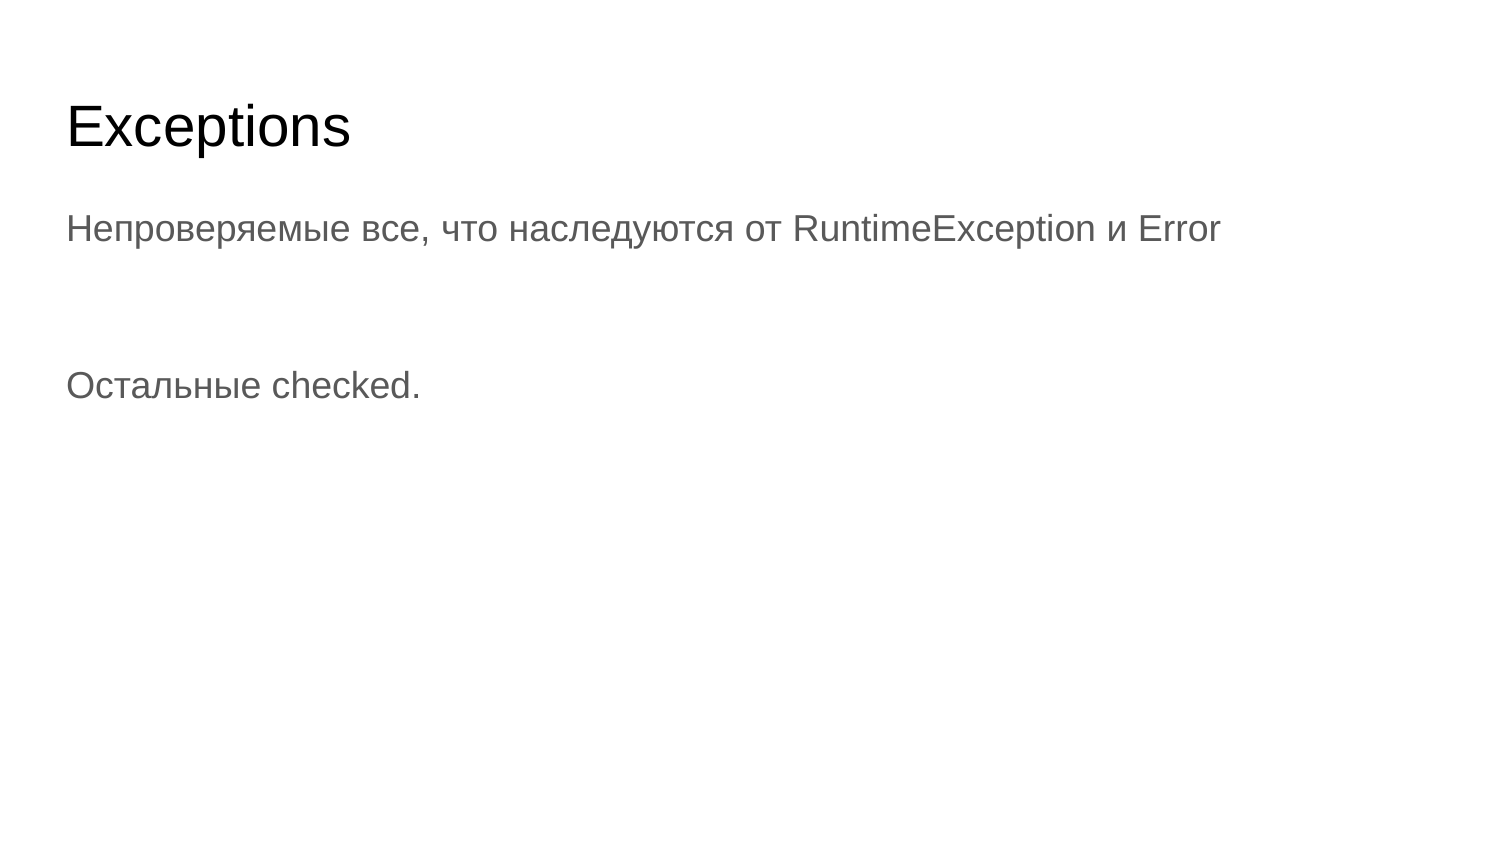

# Exceptions
Непроверяемые все, что наследуются от RuntimeException и Error
Остальные checked.